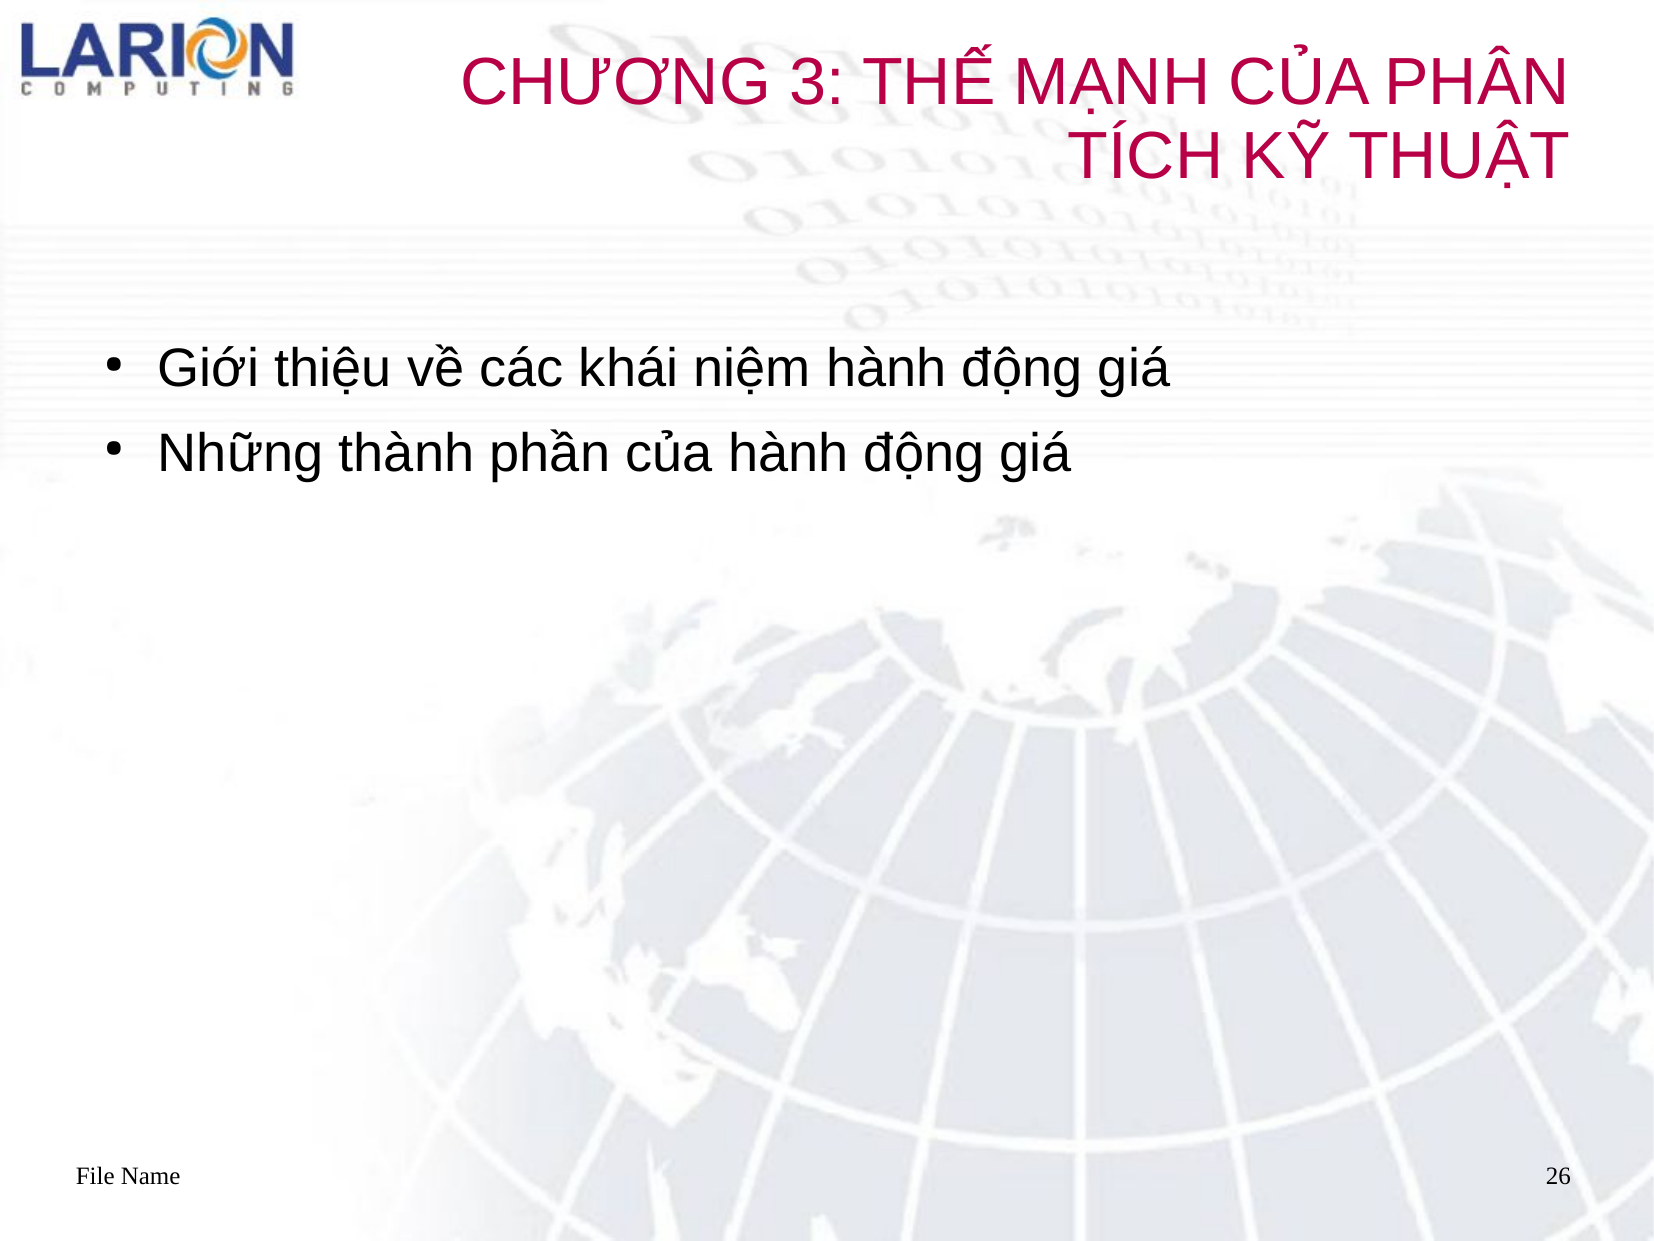

# CHƯƠNG 3: THẾ MẠNH CỦA PHÂN TÍCH KỸ THUẬT
Giới thiệu về các khái niệm hành động giá
Những thành phần của hành động giá
File Name
26